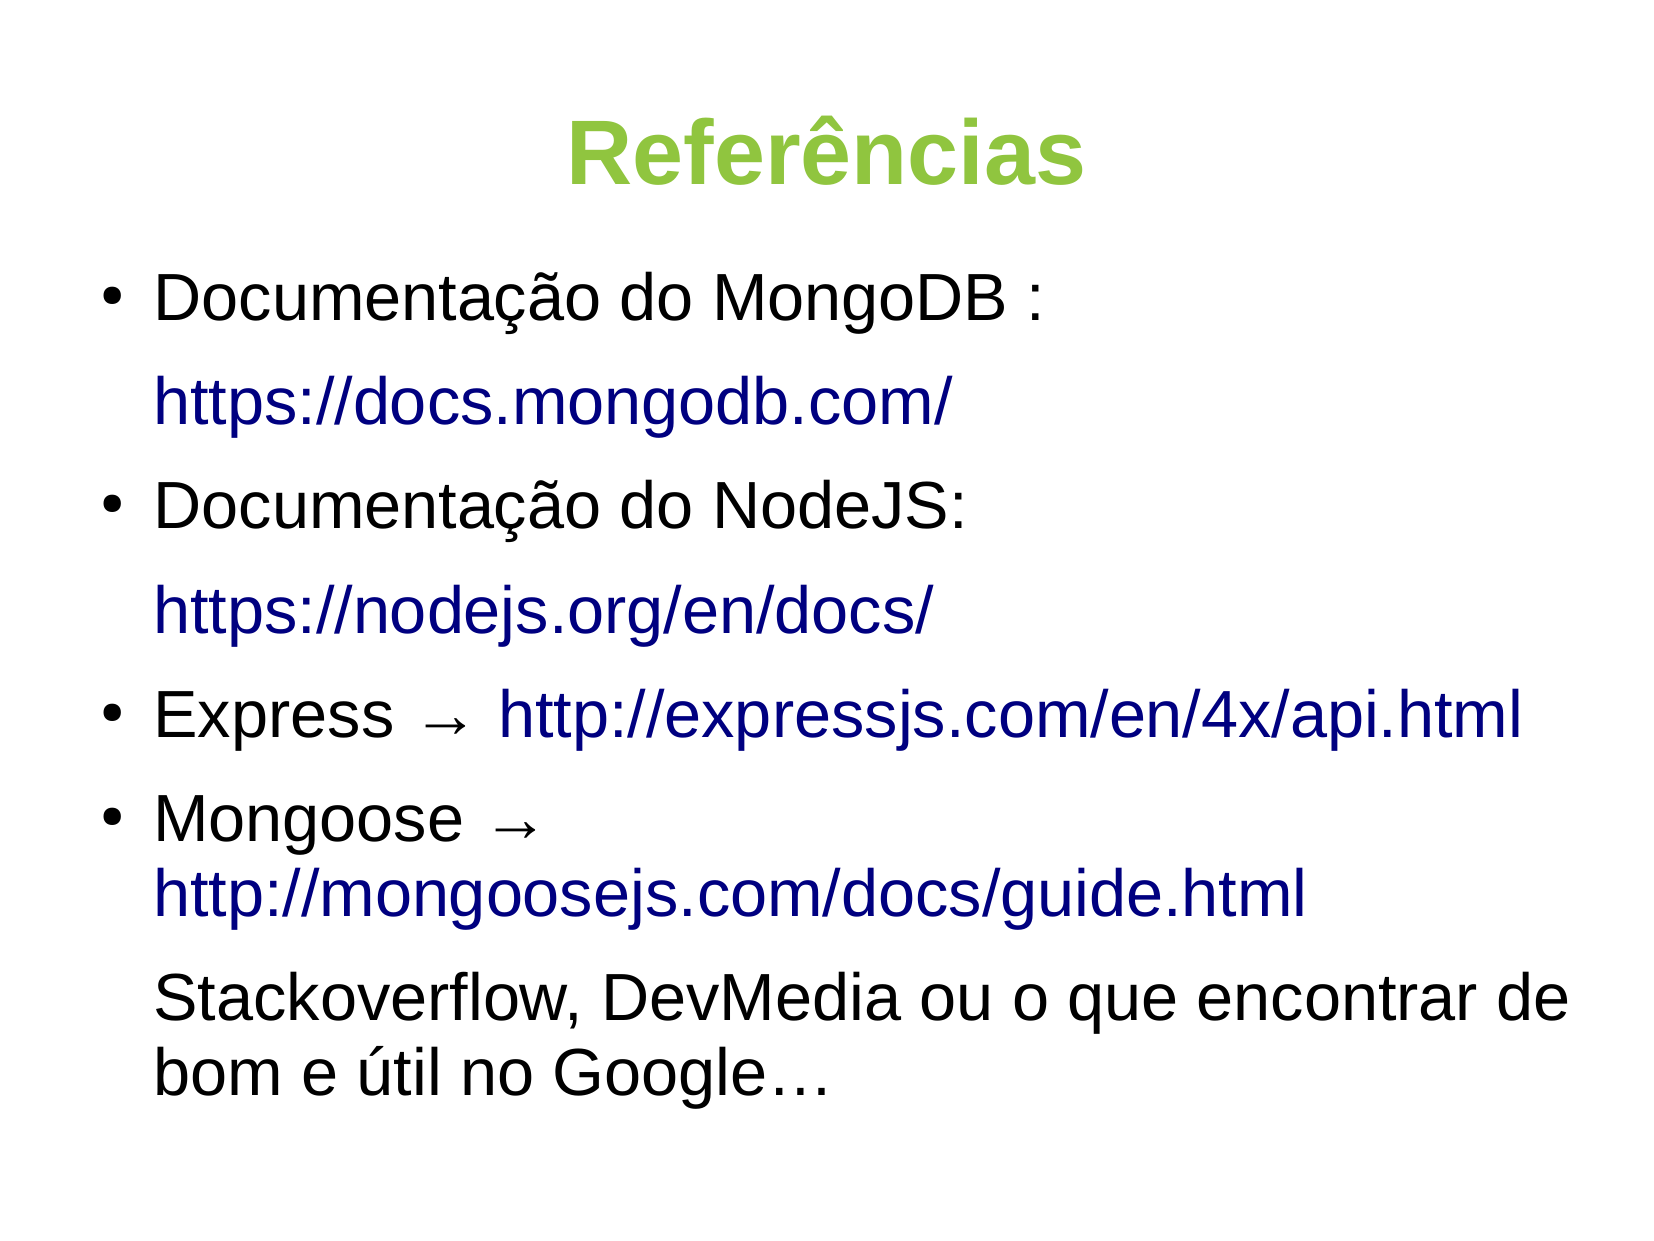

# Referências
Documentação do MongoDB :
https://docs.mongodb.com/
Documentação do NodeJS:
https://nodejs.org/en/docs/
Express → http://expressjs.com/en/4x/api.html
Mongoose → http://mongoosejs.com/docs/guide.html
Stackoverflow, DevMedia ou o que encontrar de bom e útil no Google…